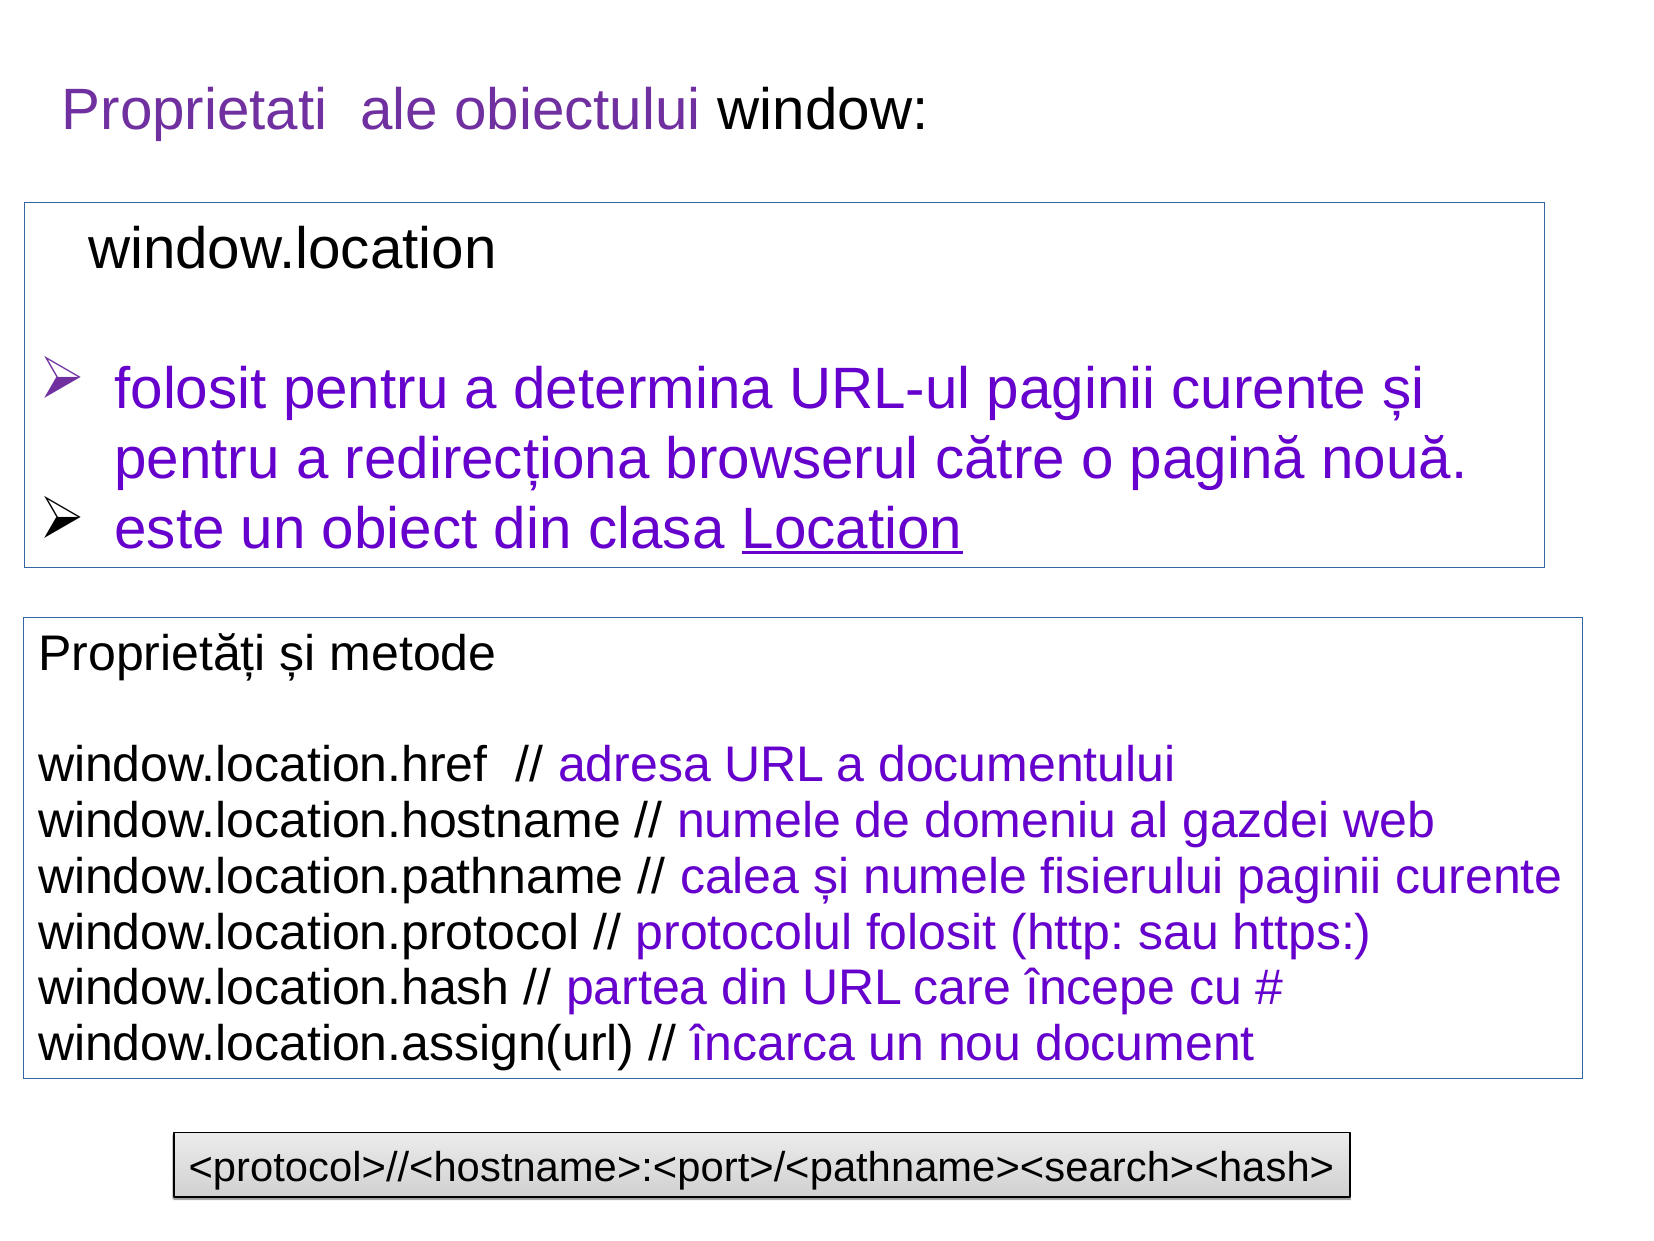

Proprietati ale obiectului window:
 window.location
folosit pentru a determina URL-ul paginii curente și 	pentru a redirecționa browserul către o pagină nouă.
este un obiect din clasa Location
Proprietăți și metode
window.location.href // adresa URL a documentului
window.location.hostname // numele de domeniu al gazdei web
window.location.pathname // calea și numele fisierului paginii curente
window.location.protocol // protocolul folosit (http: sau https:)
window.location.hash // partea din URL care începe cu #
window.location.assign(url) // încarca un nou document
<protocol>//<hostname>:<port>/<pathname><search><hash>